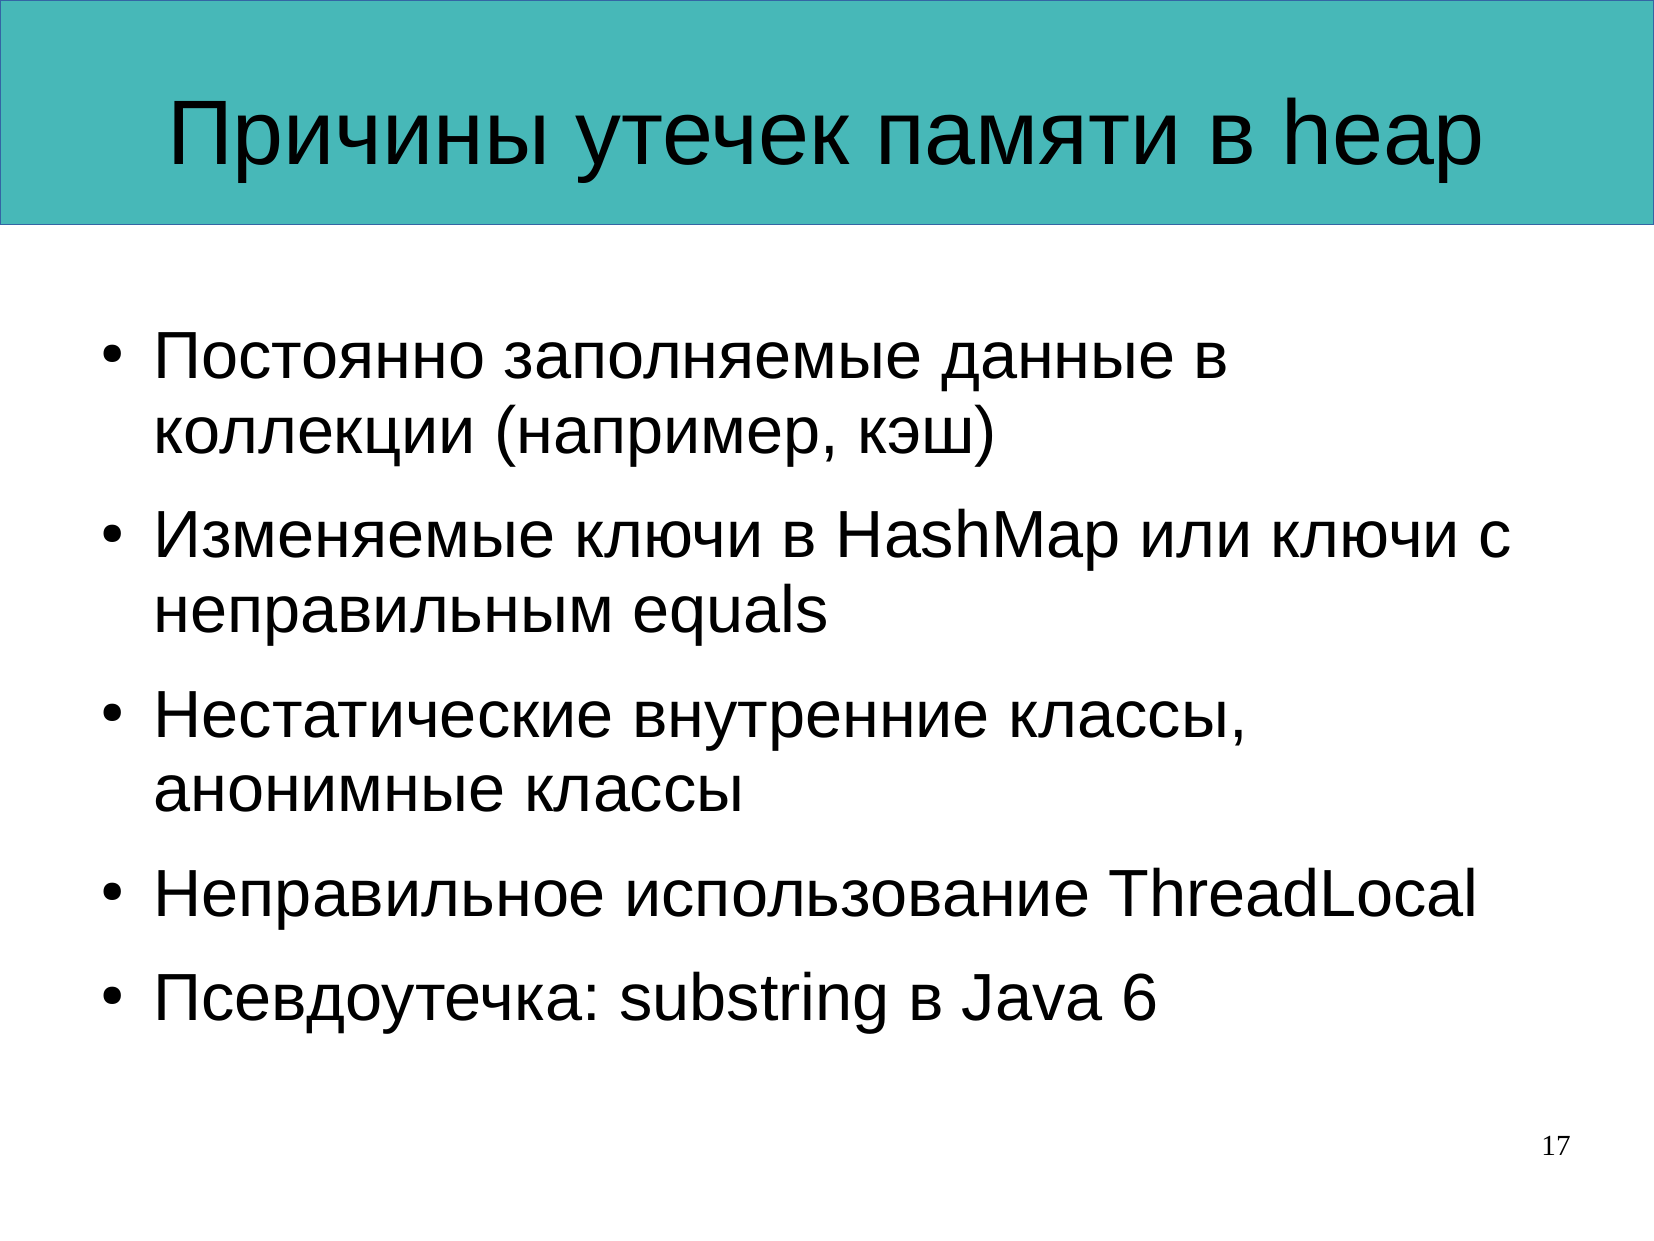

# Причины утечек памяти в heap
Постоянно заполняемые данные в коллекции (например, кэш)
Изменяемые ключи в HashMap или ключи с неправильным equals
Нестатические внутренние классы, анонимные классы
Неправильное использование ThreadLocal
Псевдоутечка: substring в Java 6
17